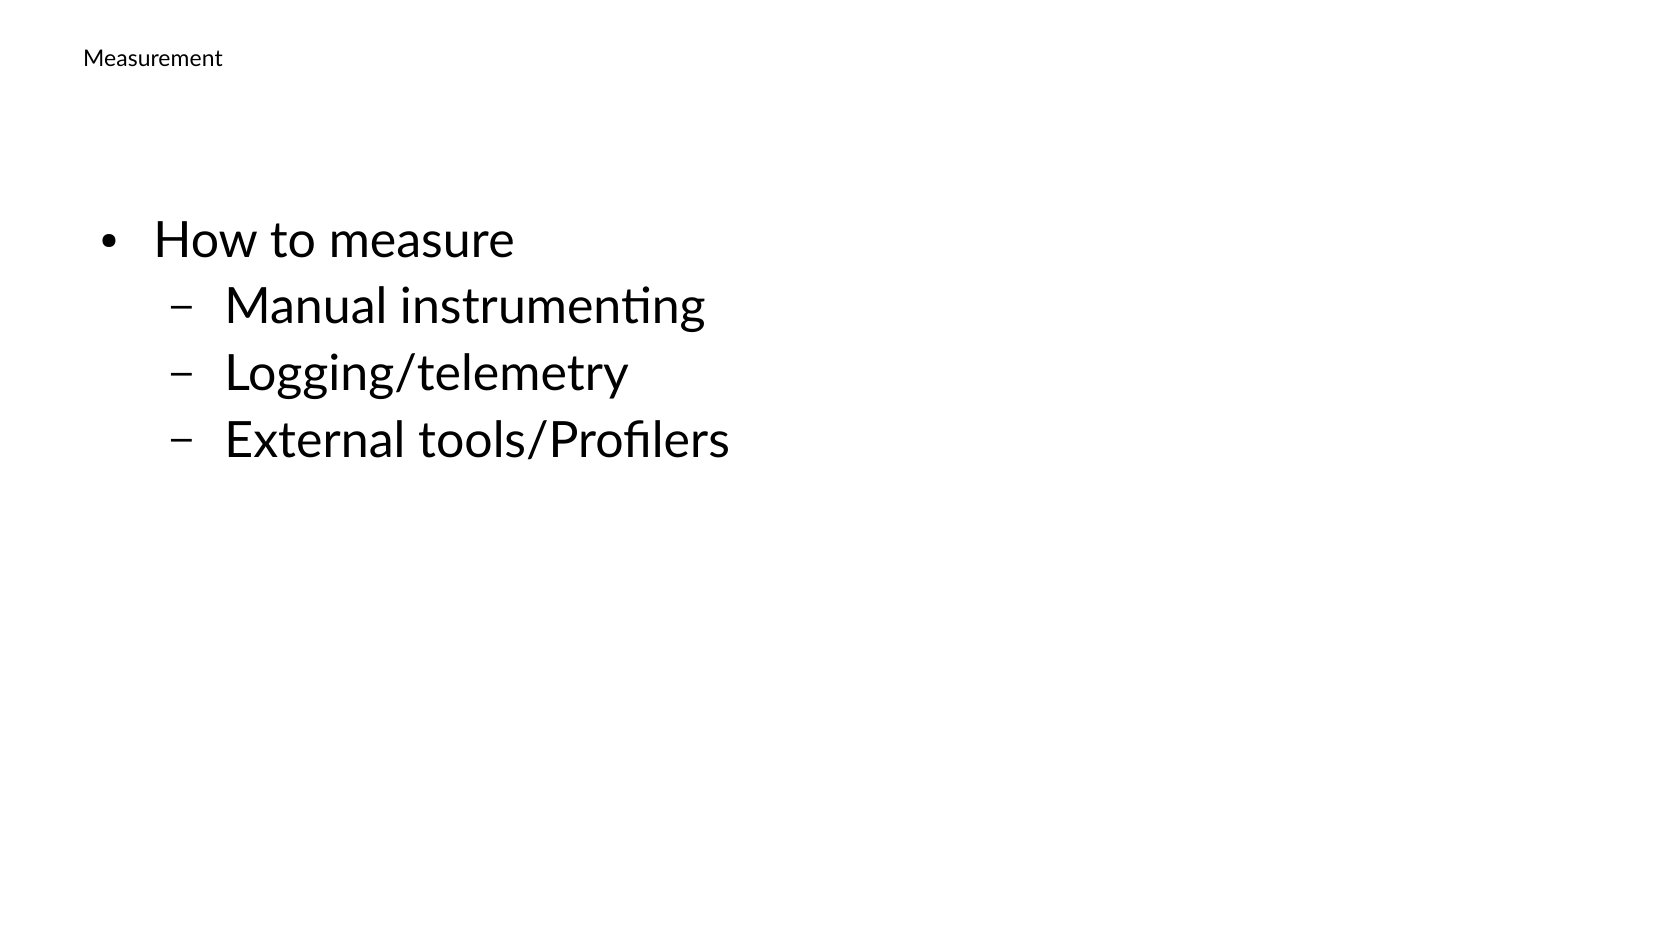

# Measurement
How to measure
Manual instrumenting
Logging/telemetry
External tools/Profilers